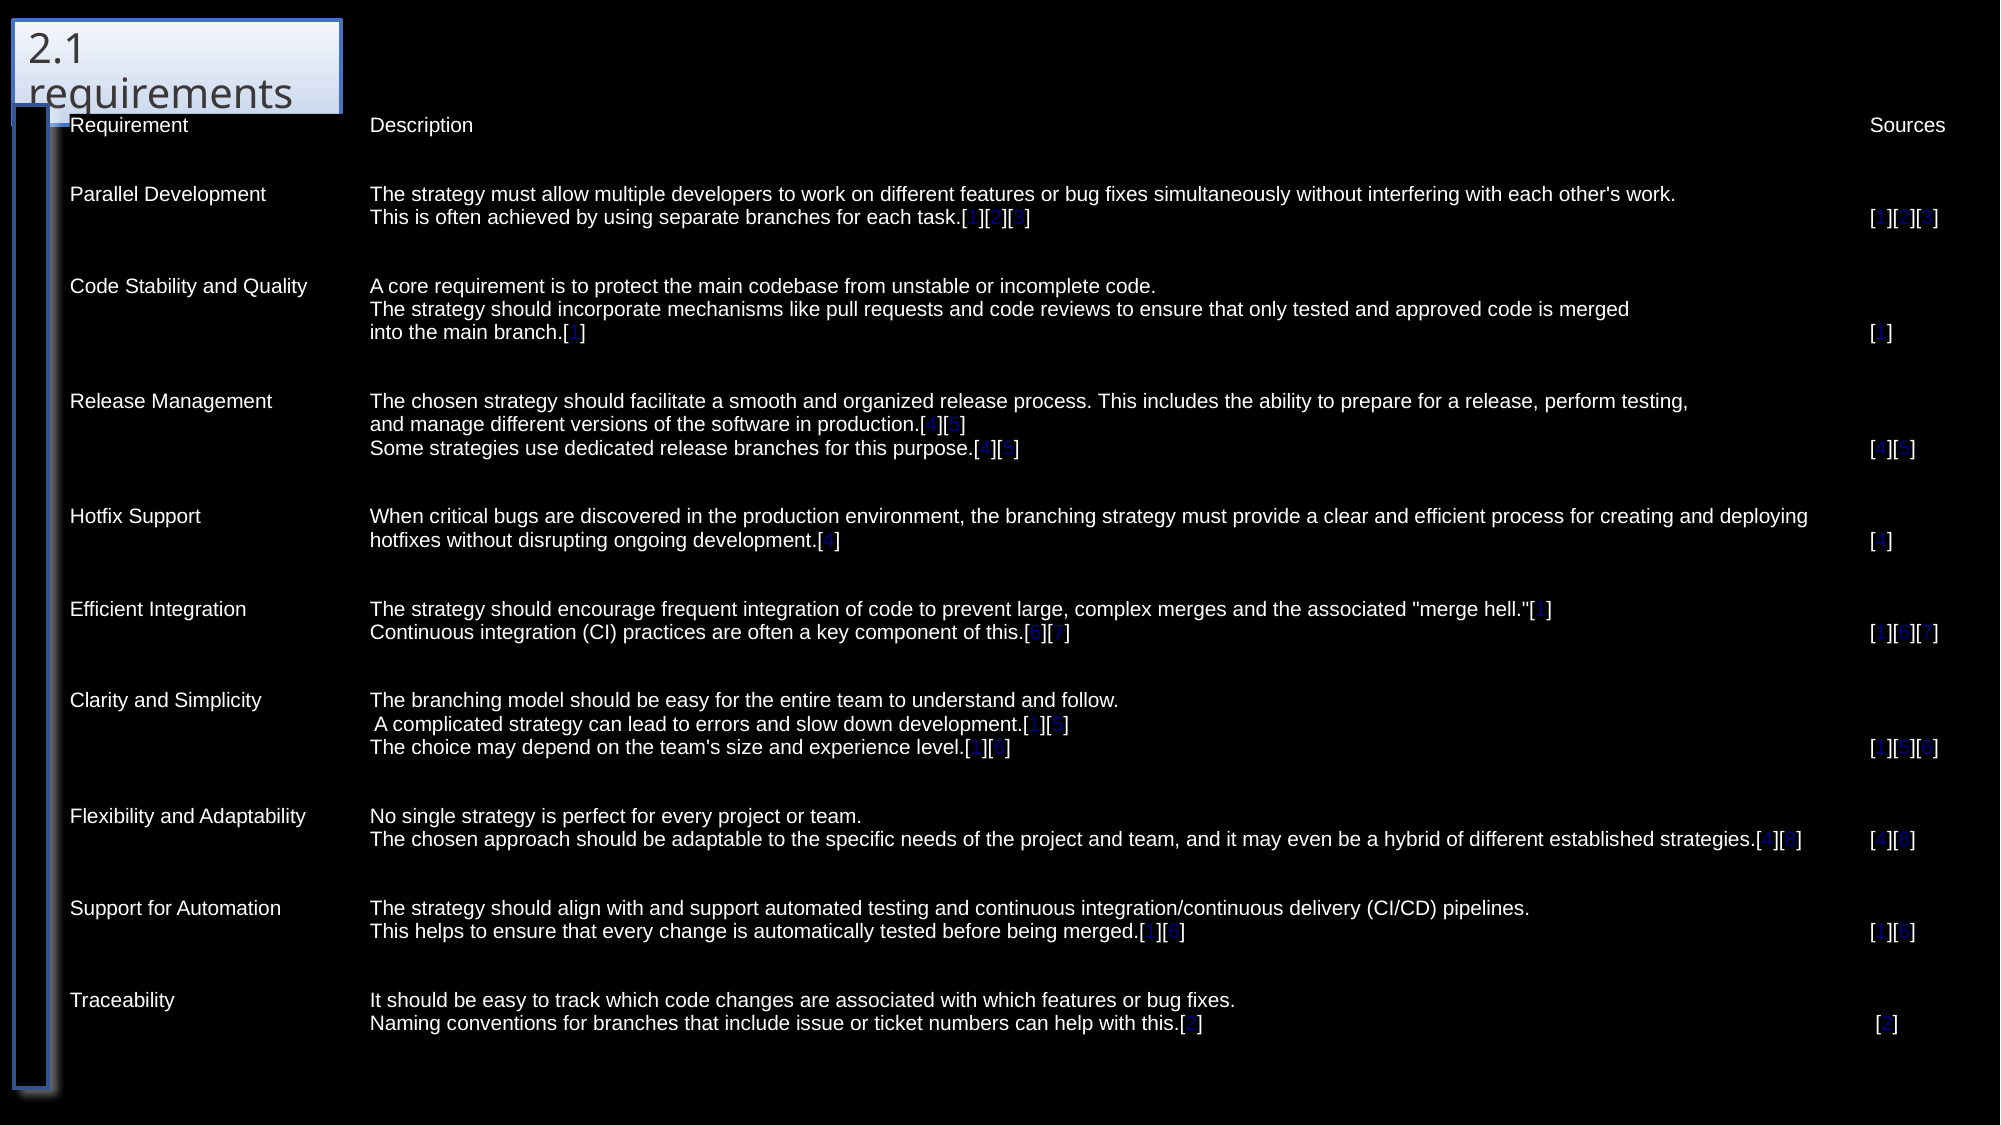

# 2.1 requirements
Requirement		Description										Sources
Parallel Development	The strategy must allow multiple developers to work on different features or bug fixes simultaneously without interfering with each other's work.
		This is often achieved by using separate branches for each task.[1][2][3]						[1][2][3]
Code Stability and Quality	A core requirement is to protect the main codebase from unstable or incomplete code.
		The strategy should incorporate mechanisms like pull requests and code reviews to ensure that only tested and approved code is merged
		into the main branch.[1]									[1]
Release Management	The chosen strategy should facilitate a smooth and organized release process. This includes the ability to prepare for a release, perform testing,
		and manage different versions of the software in production.[4][5]
		Some strategies use dedicated release branches for this purpose.[4][5]						[4][5]
Hotfix Support		When critical bugs are discovered in the production environment, the branching strategy must provide a clear and efficient process for creating and deploying
		hotfixes without disrupting ongoing development.[4]							[4]
Efficient Integration	The strategy should encourage frequent integration of code to prevent large, complex merges and the associated "merge hell."[1]
		Continuous integration (CI) practices are often a key component of this.[6][7]						[1][6][7]
Clarity and Simplicity	The branching model should be easy for the entire team to understand and follow.
		 A complicated strategy can lead to errors and slow down development.[1][5]
		The choice may depend on the team's size and experience level.[1][6]						[1][5][6]
Flexibility and Adaptability	No single strategy is perfect for every project or team.
		The chosen approach should be adaptable to the specific needs of the project and team, and it may even be a hybrid of different established strategies.[4][8]	[4][8]
Support for Automation	The strategy should align with and support automated testing and continuous integration/continuous delivery (CI/CD) pipelines.
		This helps to ensure that every change is automatically tested before being merged.[1][6]					[1][6]
Traceability		It should be easy to track which code changes are associated with which features or bug fixes.
		Naming conventions for branches that include issue or ticket numbers can help with this.[2]					 [2]